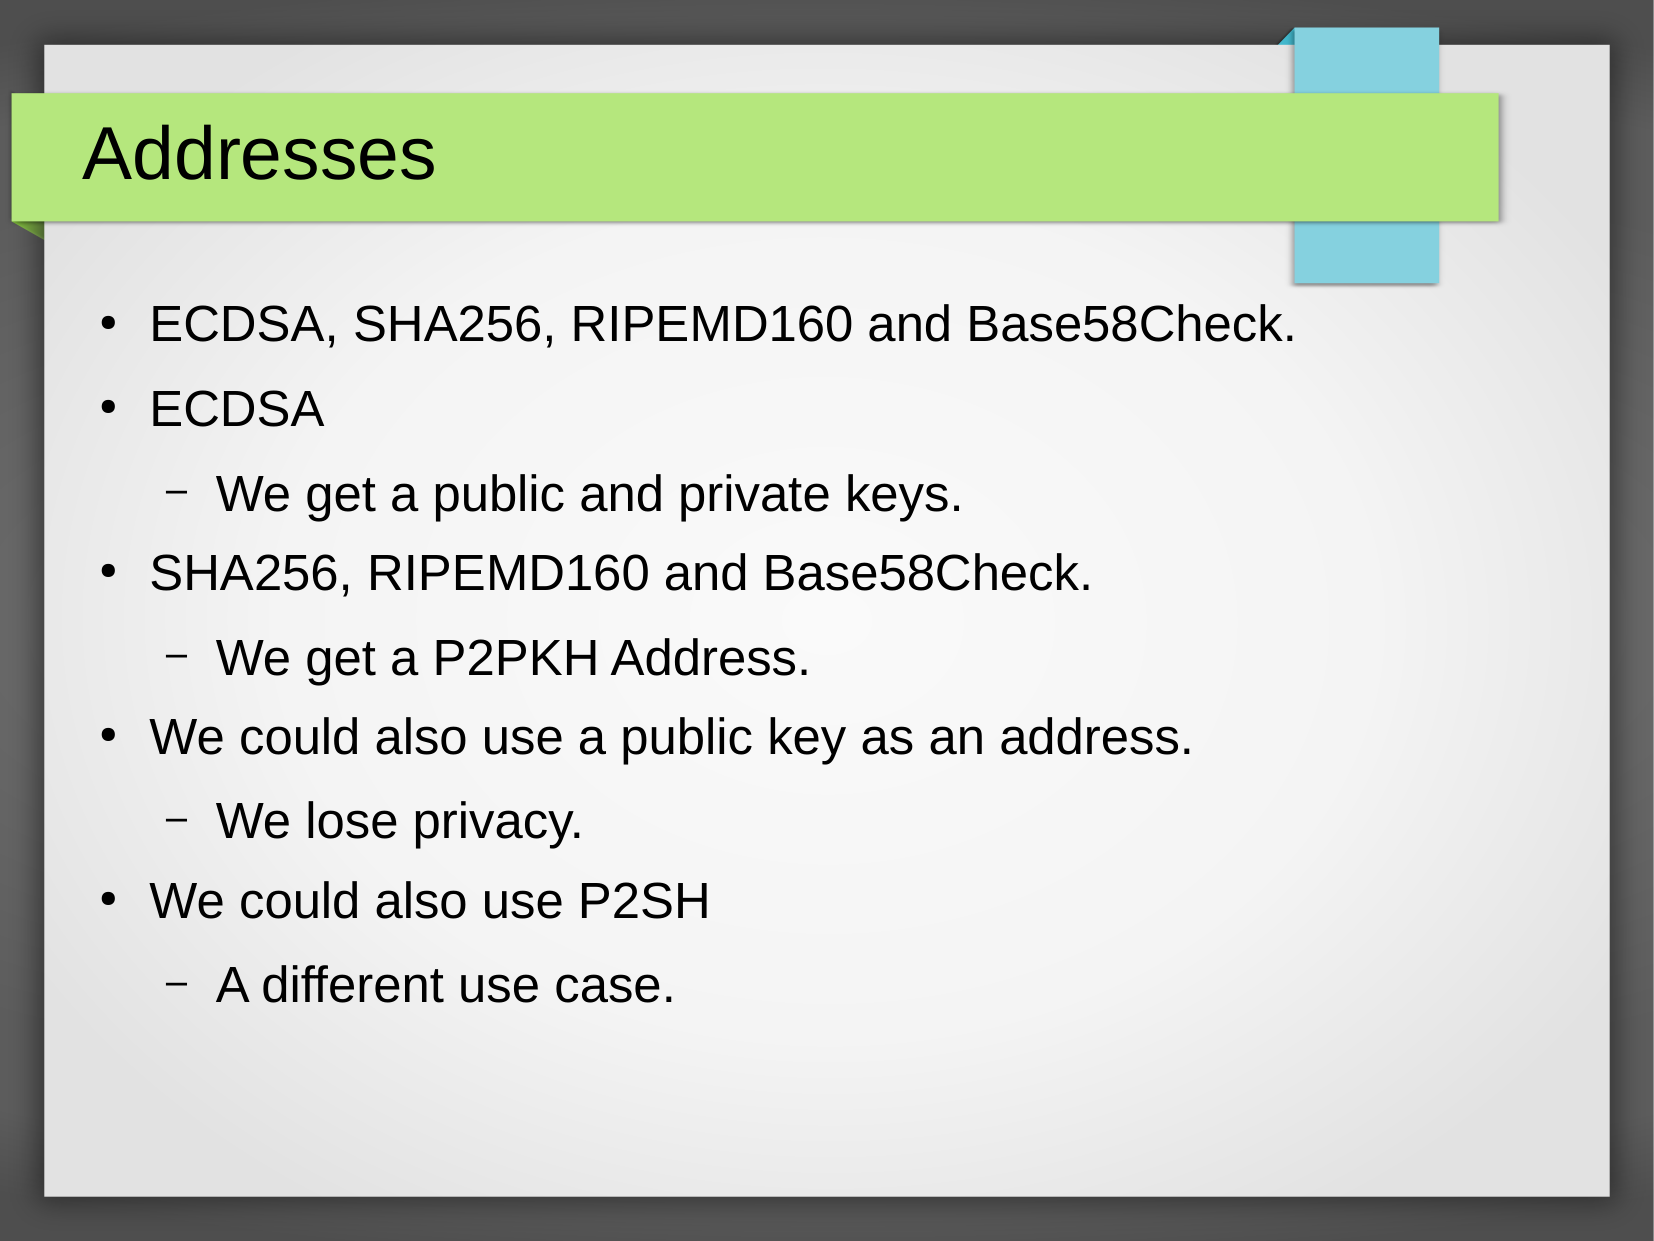

# Addresses
ECDSA, SHA256, RIPEMD160 and Base58Check.
ECDSA
We get a public and private keys.
SHA256, RIPEMD160 and Base58Check.
We get a P2PKH Address.
We could also use a public key as an address.
We lose privacy.
We could also use P2SH
A different use case.